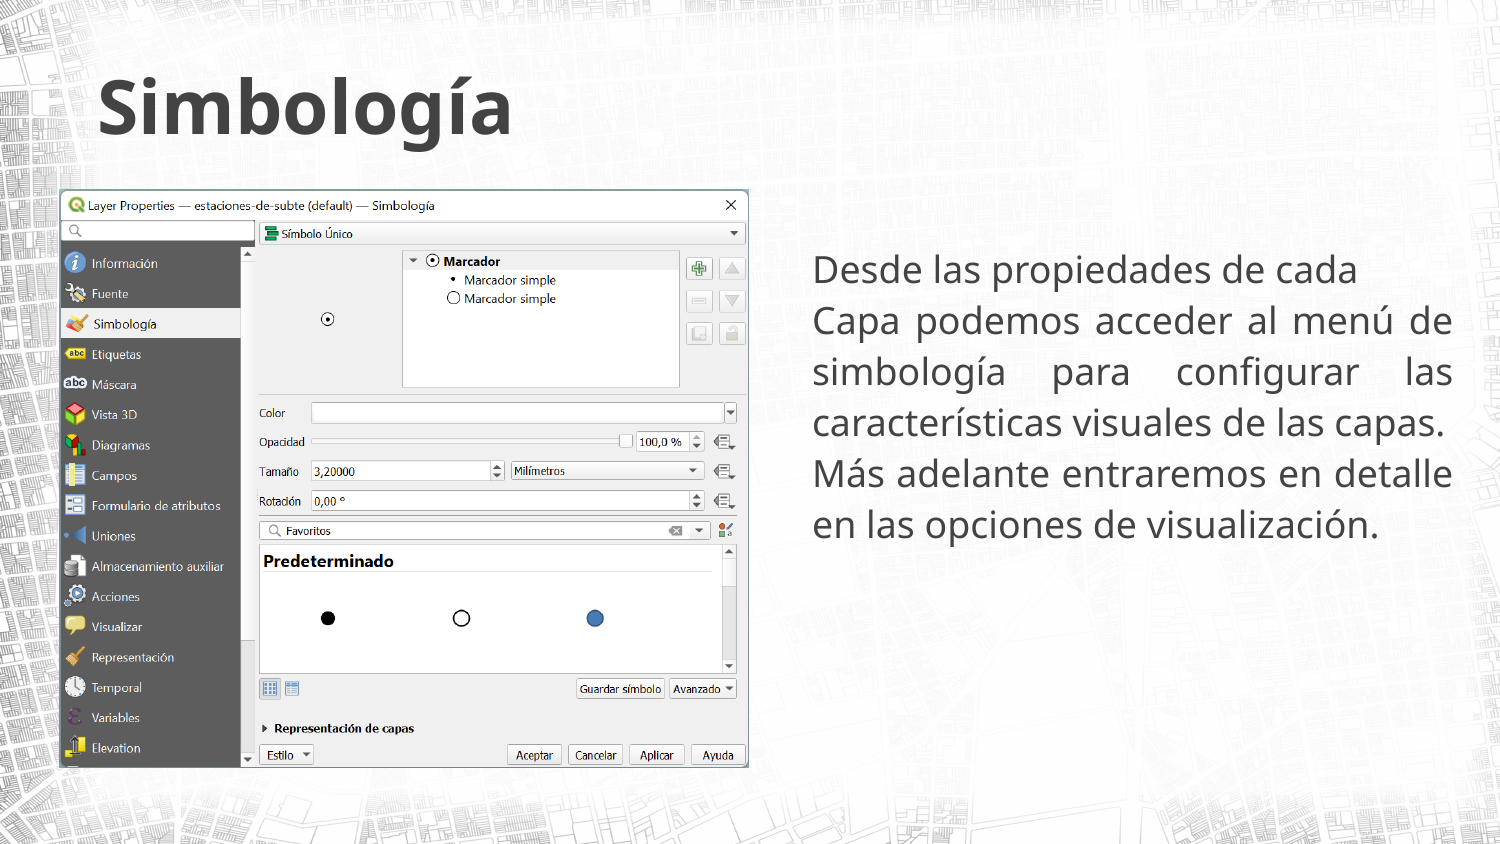

Simbología
Desde las propiedades de cada
Capa podemos acceder al menú de simbología para configurar las características visuales de las capas.
Más adelante entraremos en detalle en las opciones de visualización.